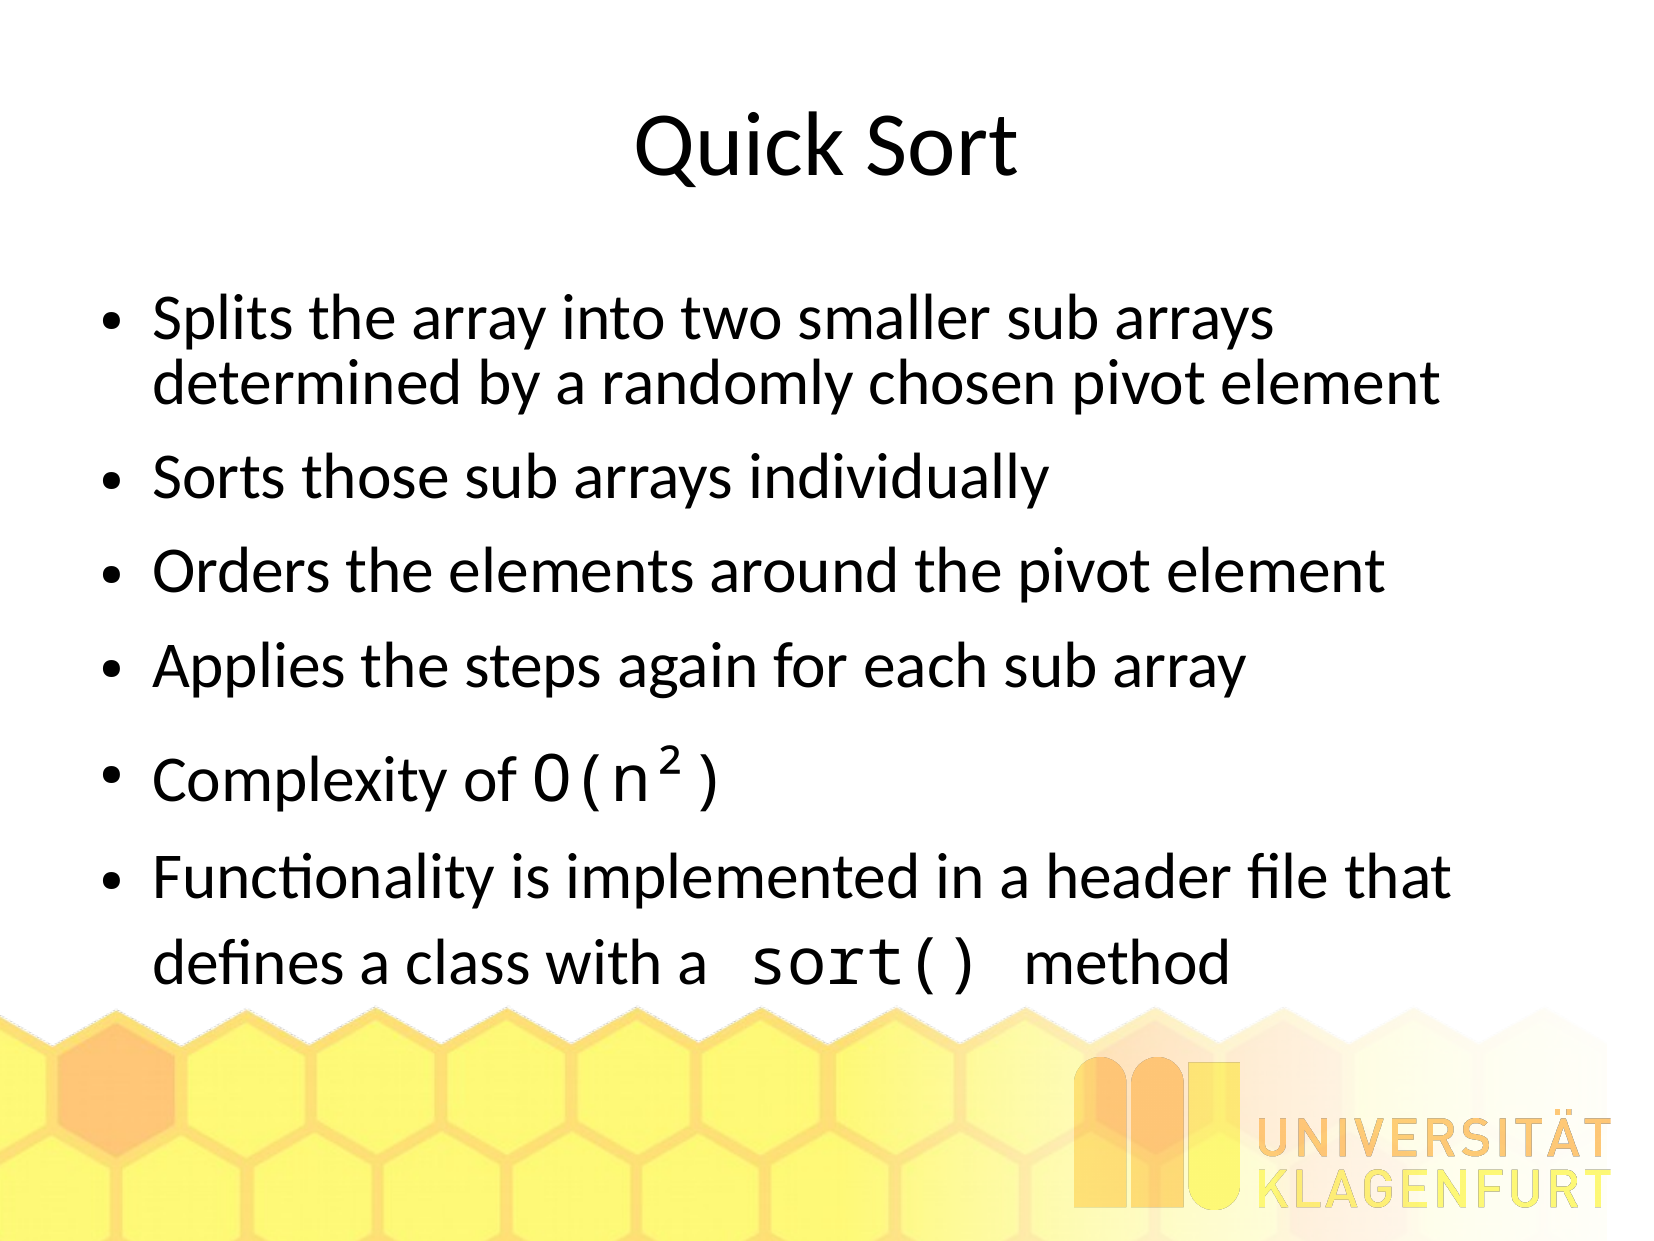

# Quick Sort
Splits the array into two smaller sub arrays determined by a randomly chosen pivot element
Sorts those sub arrays individually
Orders the elements around the pivot element
Applies the steps again for each sub array
Complexity of O(n²)
Functionality is implemented in a header file that defines a class with a sort() method